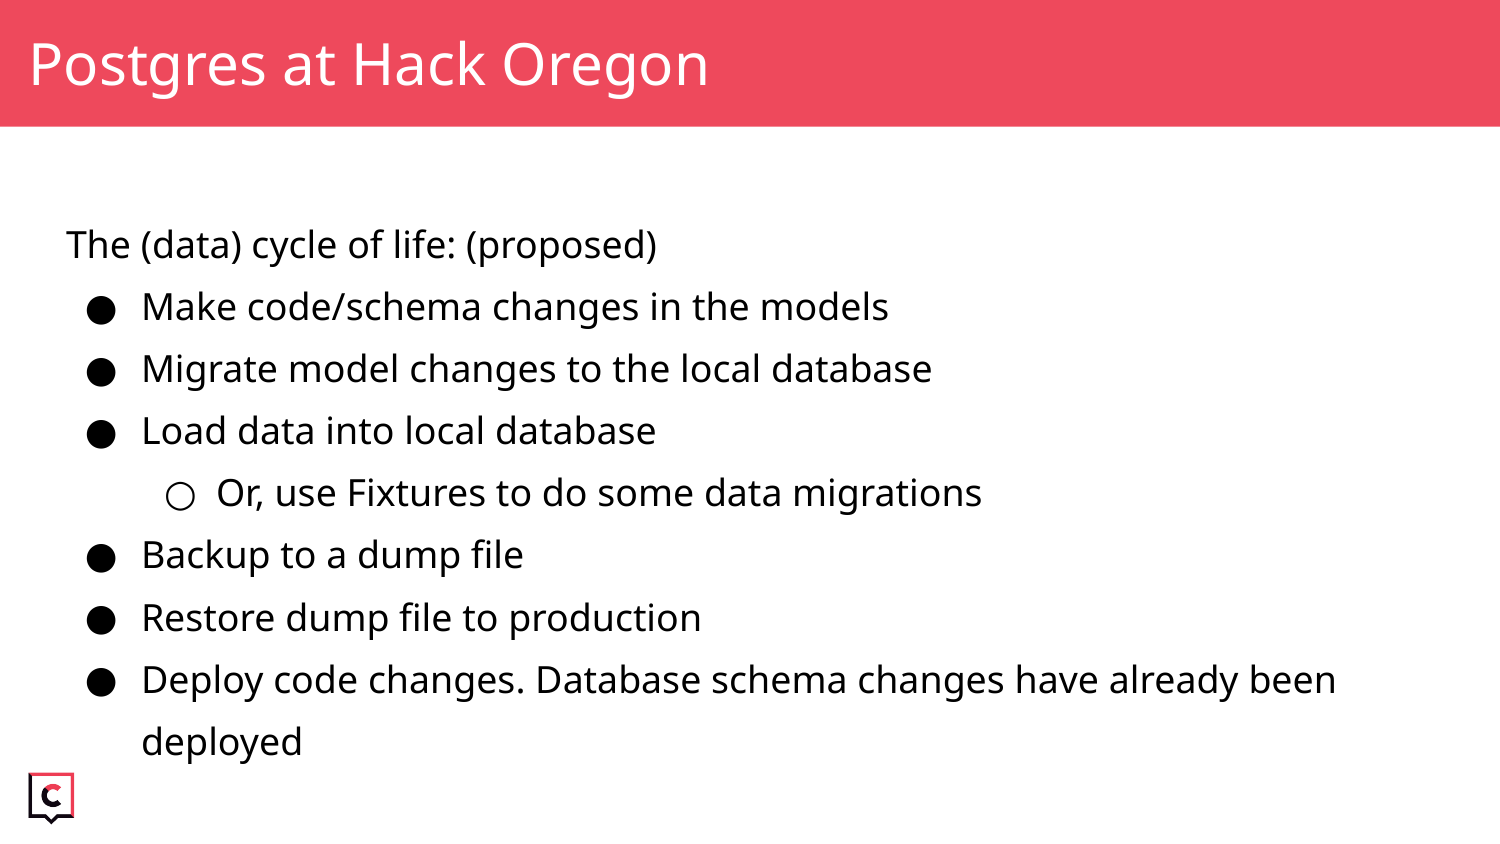

# Postgres at Hack Oregon
The (data) cycle of life: (proposed)
Make code/schema changes in the models
Migrate model changes to the local database
Load data into local database
Or, use Fixtures to do some data migrations
Backup to a dump file
Restore dump file to production
Deploy code changes. Database schema changes have already been deployed